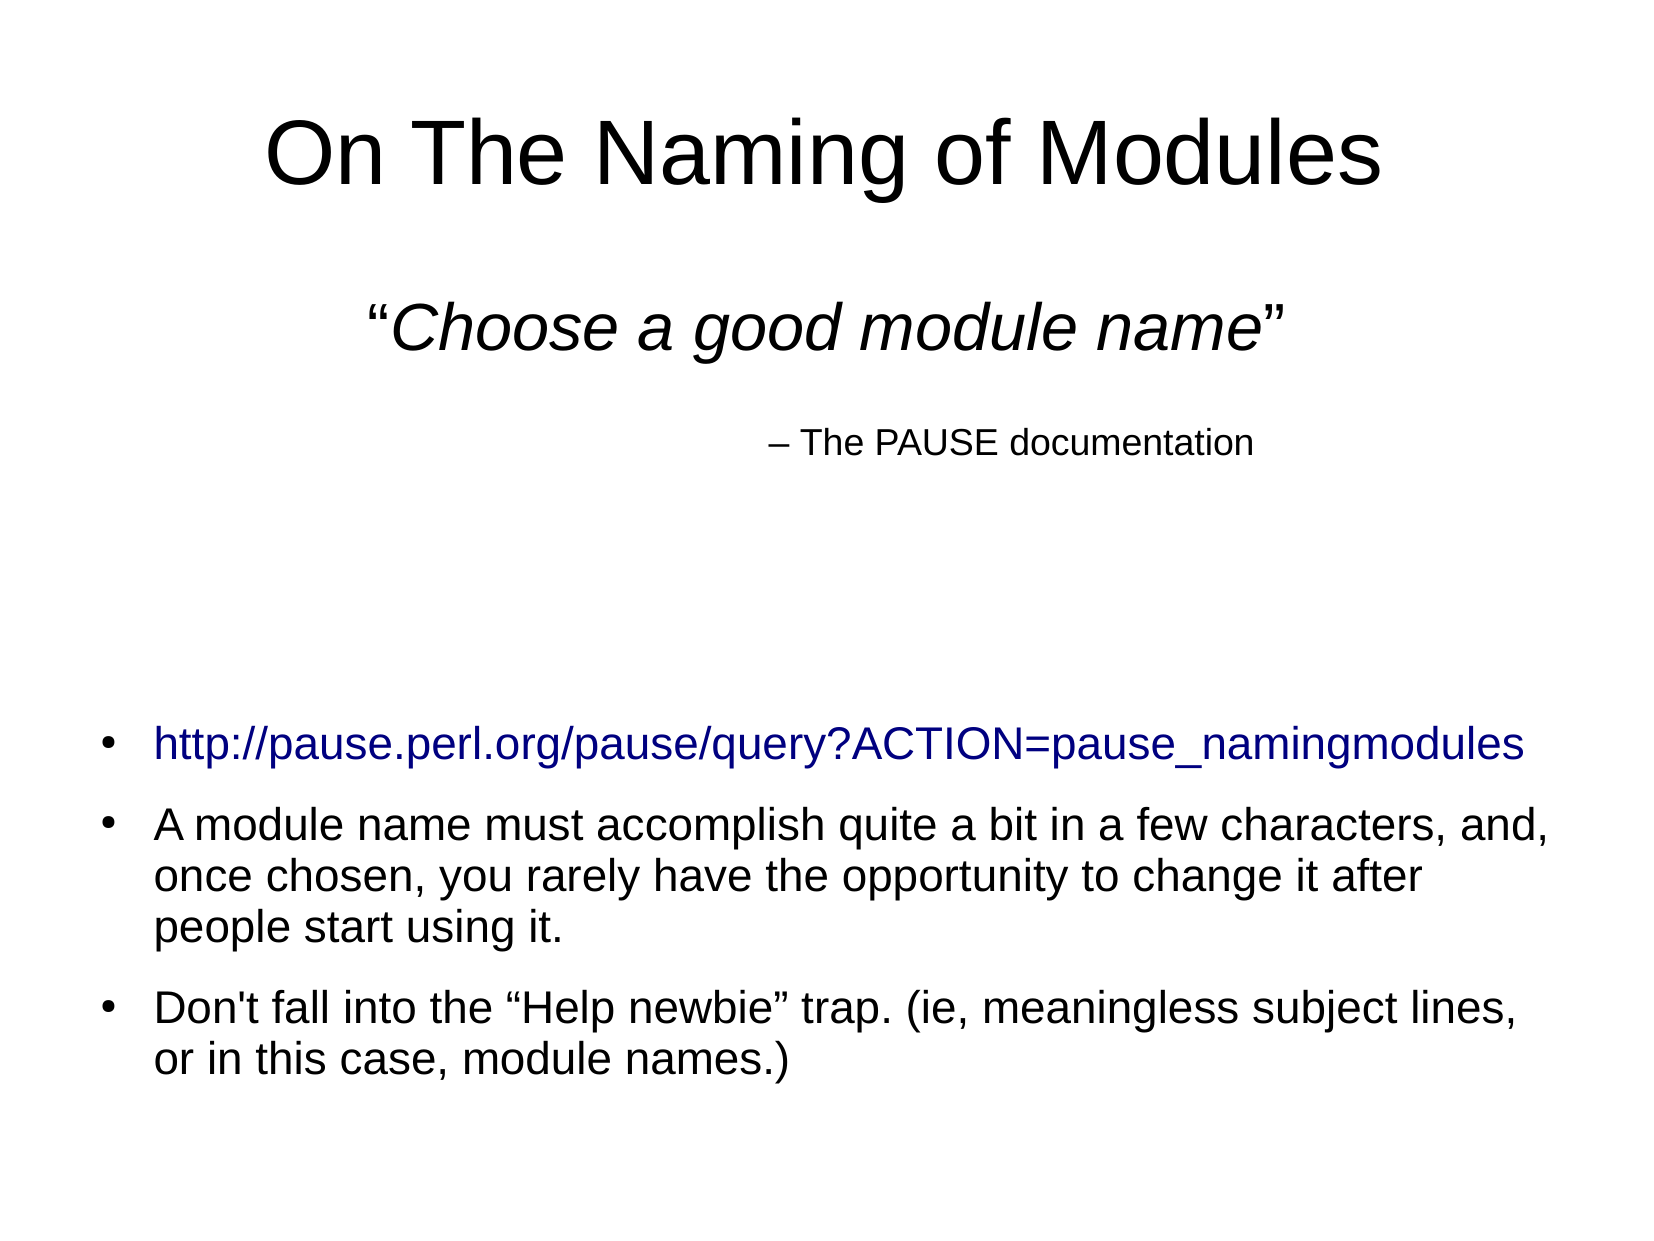

# On The Naming of Modules
“Choose a good module name”
 – The PAUSE documentation
http://pause.perl.org/pause/query?ACTION=pause_namingmodules
A module name must accomplish quite a bit in a few characters, and, once chosen, you rarely have the opportunity to change it after people start using it.
Don't fall into the “Help newbie” trap. (ie, meaningless subject lines, or in this case, module names.)